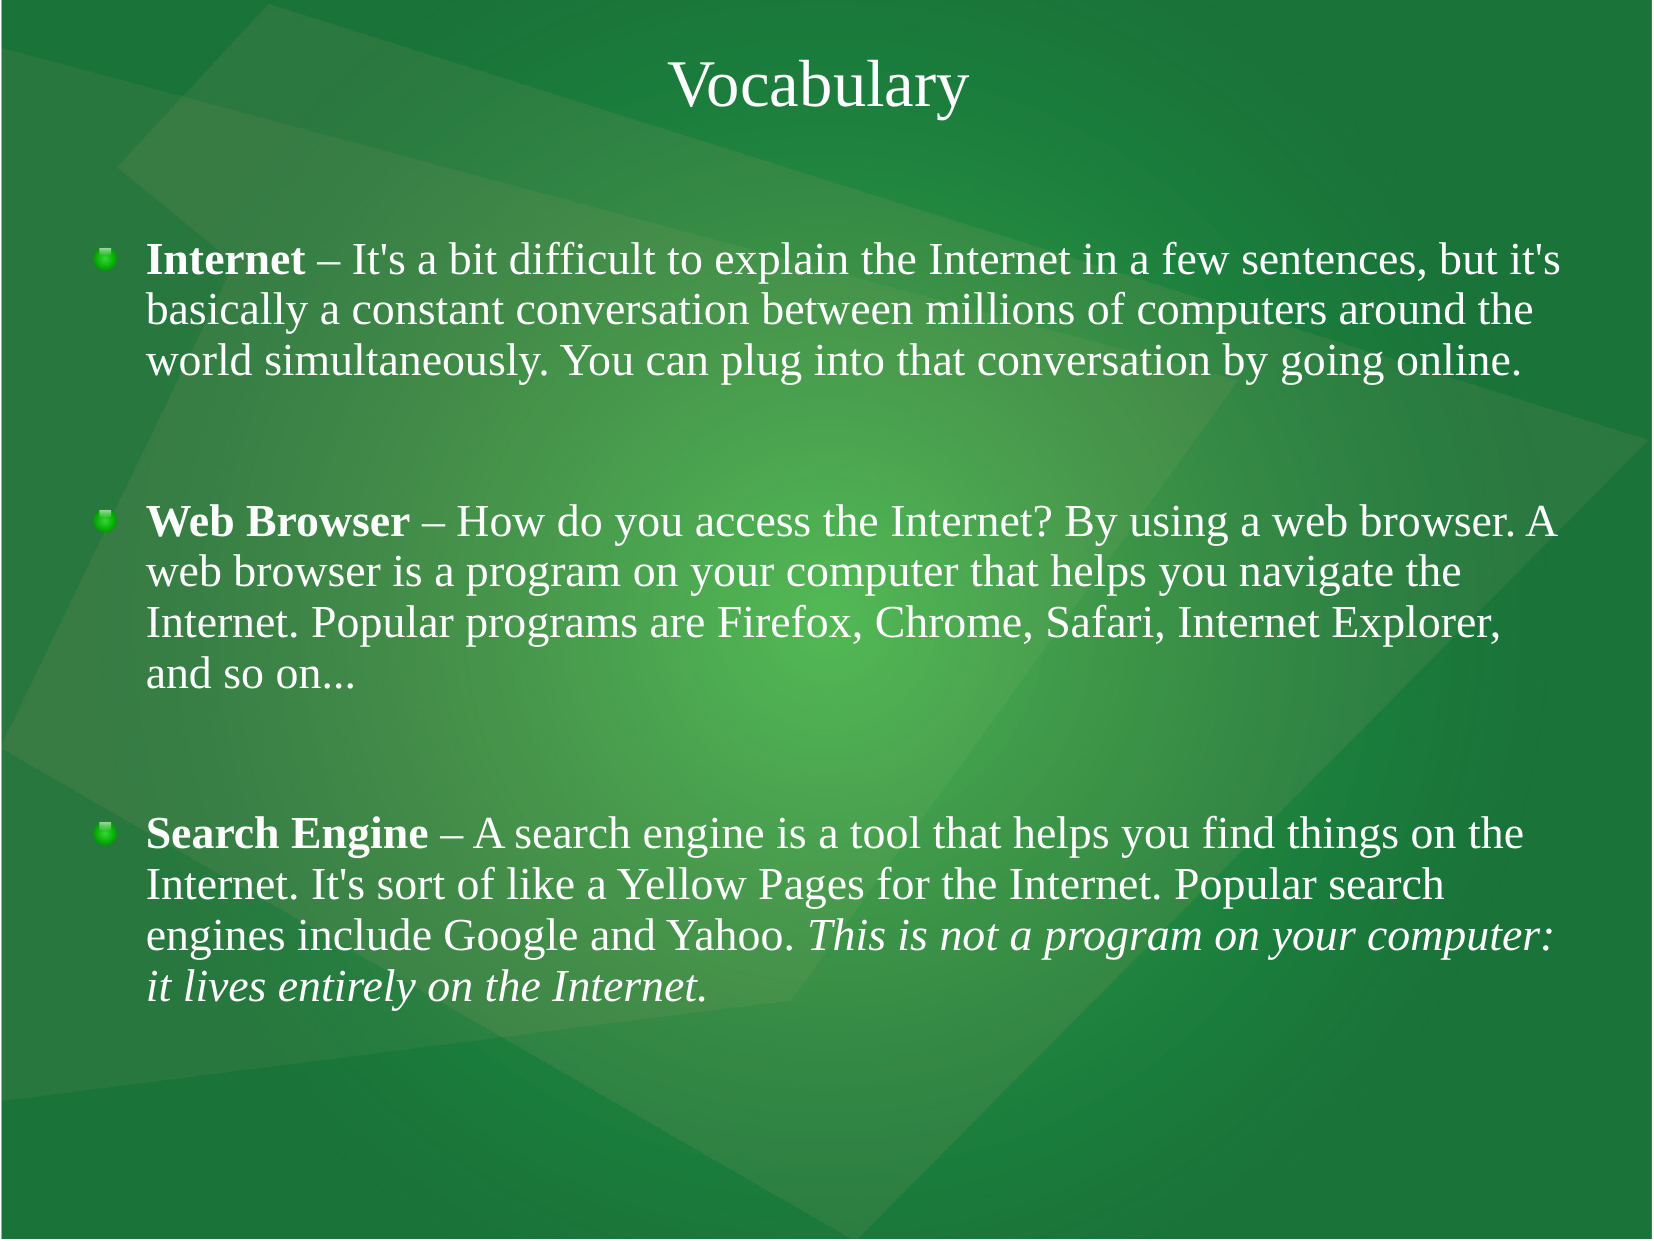

# Vocabulary
Internet – It's a bit difficult to explain the Internet in a few sentences, but it's basically a constant conversation between millions of computers around the world simultaneously. You can plug into that conversation by going online.
Web Browser – How do you access the Internet? By using a web browser. A web browser is a program on your computer that helps you navigate the Internet. Popular programs are Firefox, Chrome, Safari, Internet Explorer, and so on...
Search Engine – A search engine is a tool that helps you find things on the Internet. It's sort of like a Yellow Pages for the Internet. Popular search engines include Google and Yahoo. This is not a program on your computer: it lives entirely on the Internet.